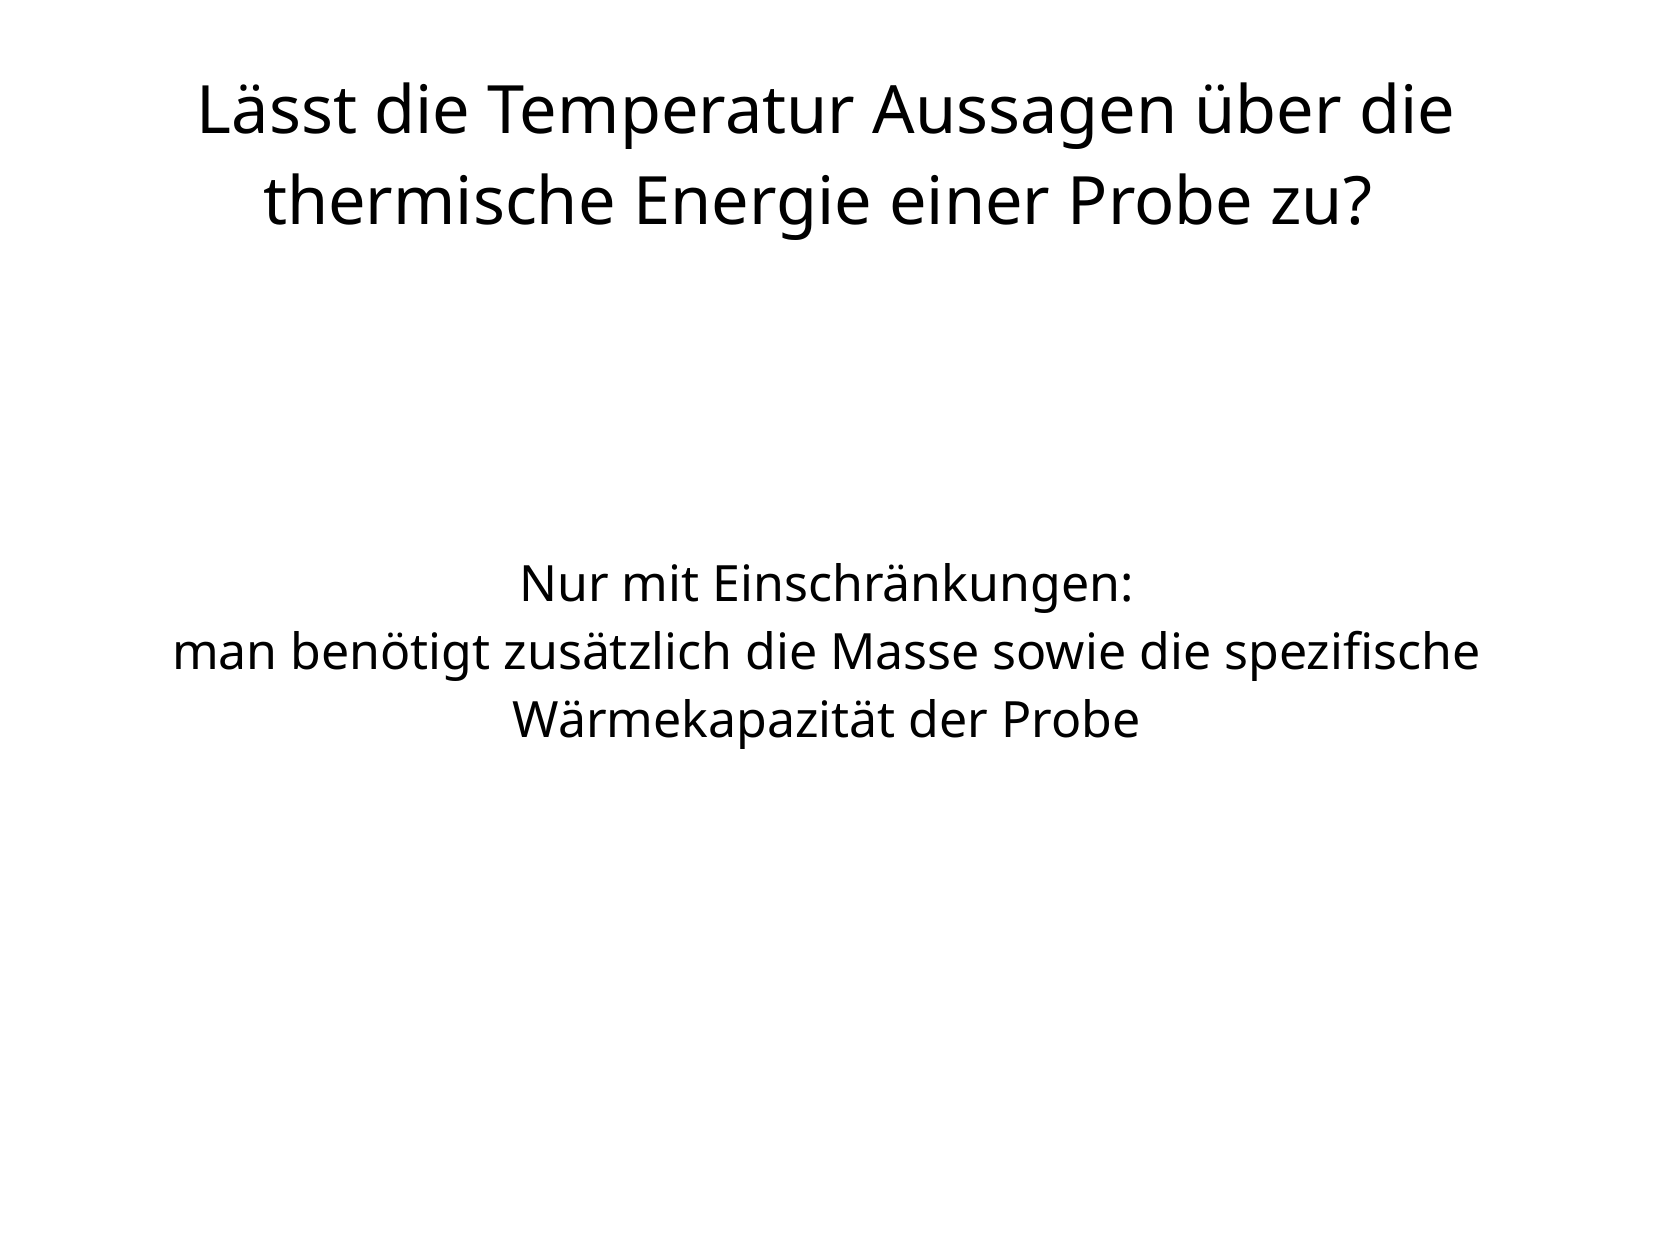

# Lässt die Temperatur Aussagen über die thermische Energie einer Probe zu?
Nur mit Einschränkungen:
man benötigt zusätzlich die Masse sowie die spezifische Wärmekapazität der Probe